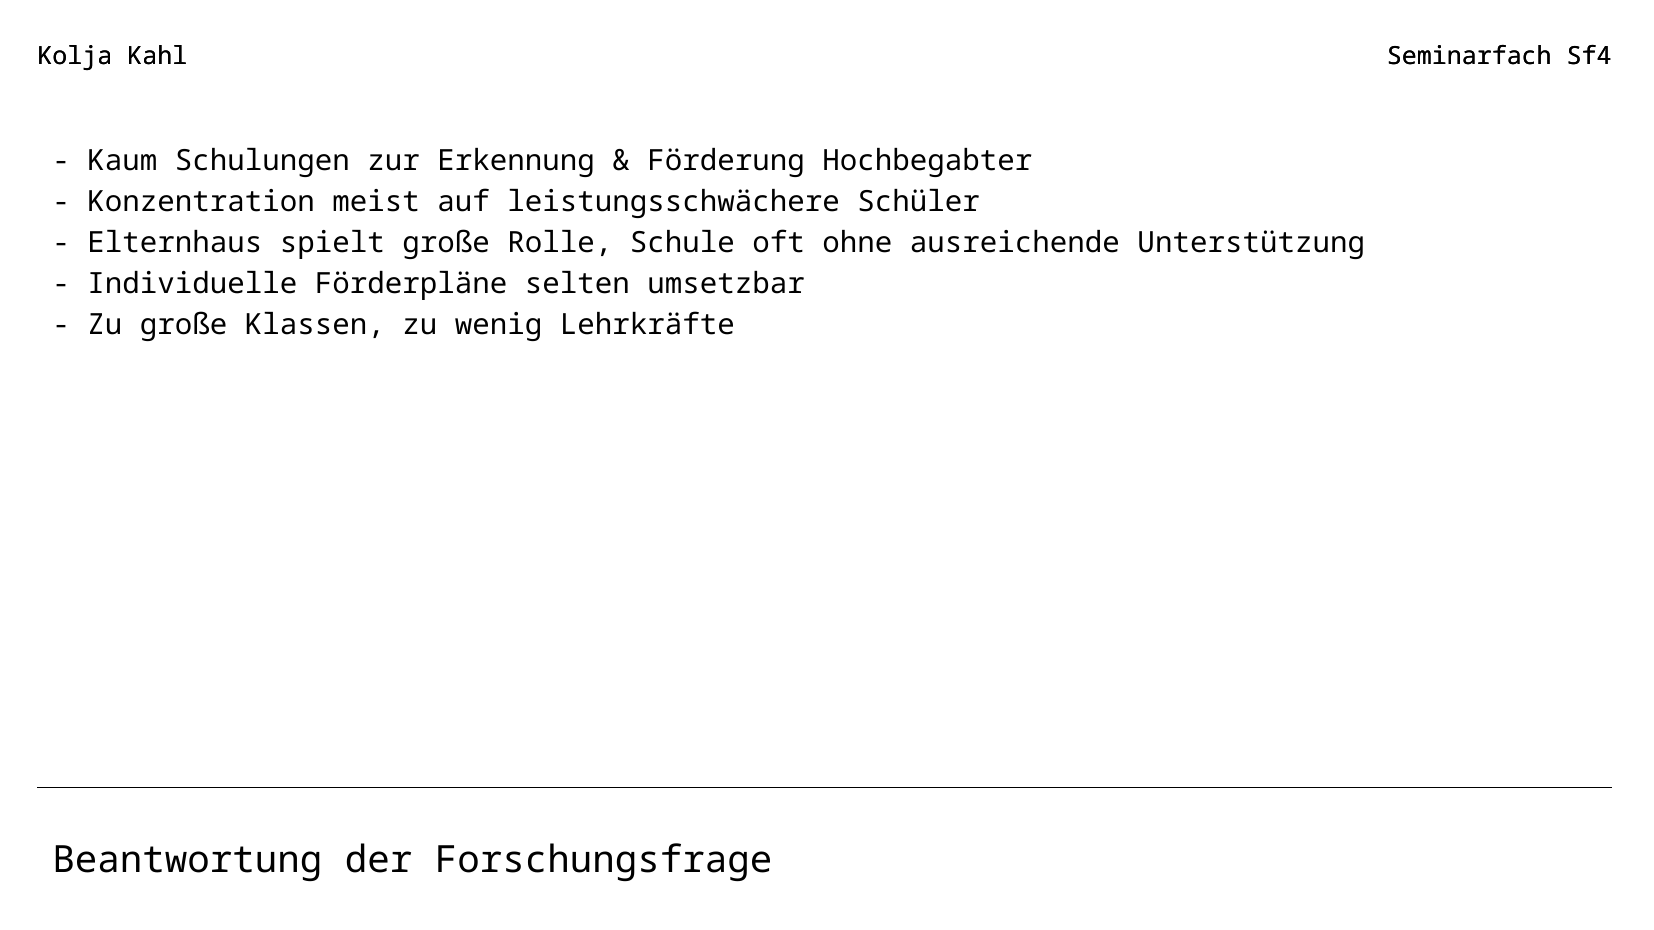

Kolja Kahl
Seminarfach Sf4
Kolja Kahl
Seminarfach Sf4
- Kaum Schulungen zur Erkennung & Förderung Hochbegabter
- Konzentration meist auf leistungsschwächere Schüler
- Elternhaus spielt große Rolle, Schule oft ohne ausreichende Unterstützung
- Individuelle Förderpläne selten umsetzbar
- Zu große Klassen, zu wenig Lehrkräfte
Beantwortung der Forschungsfrage